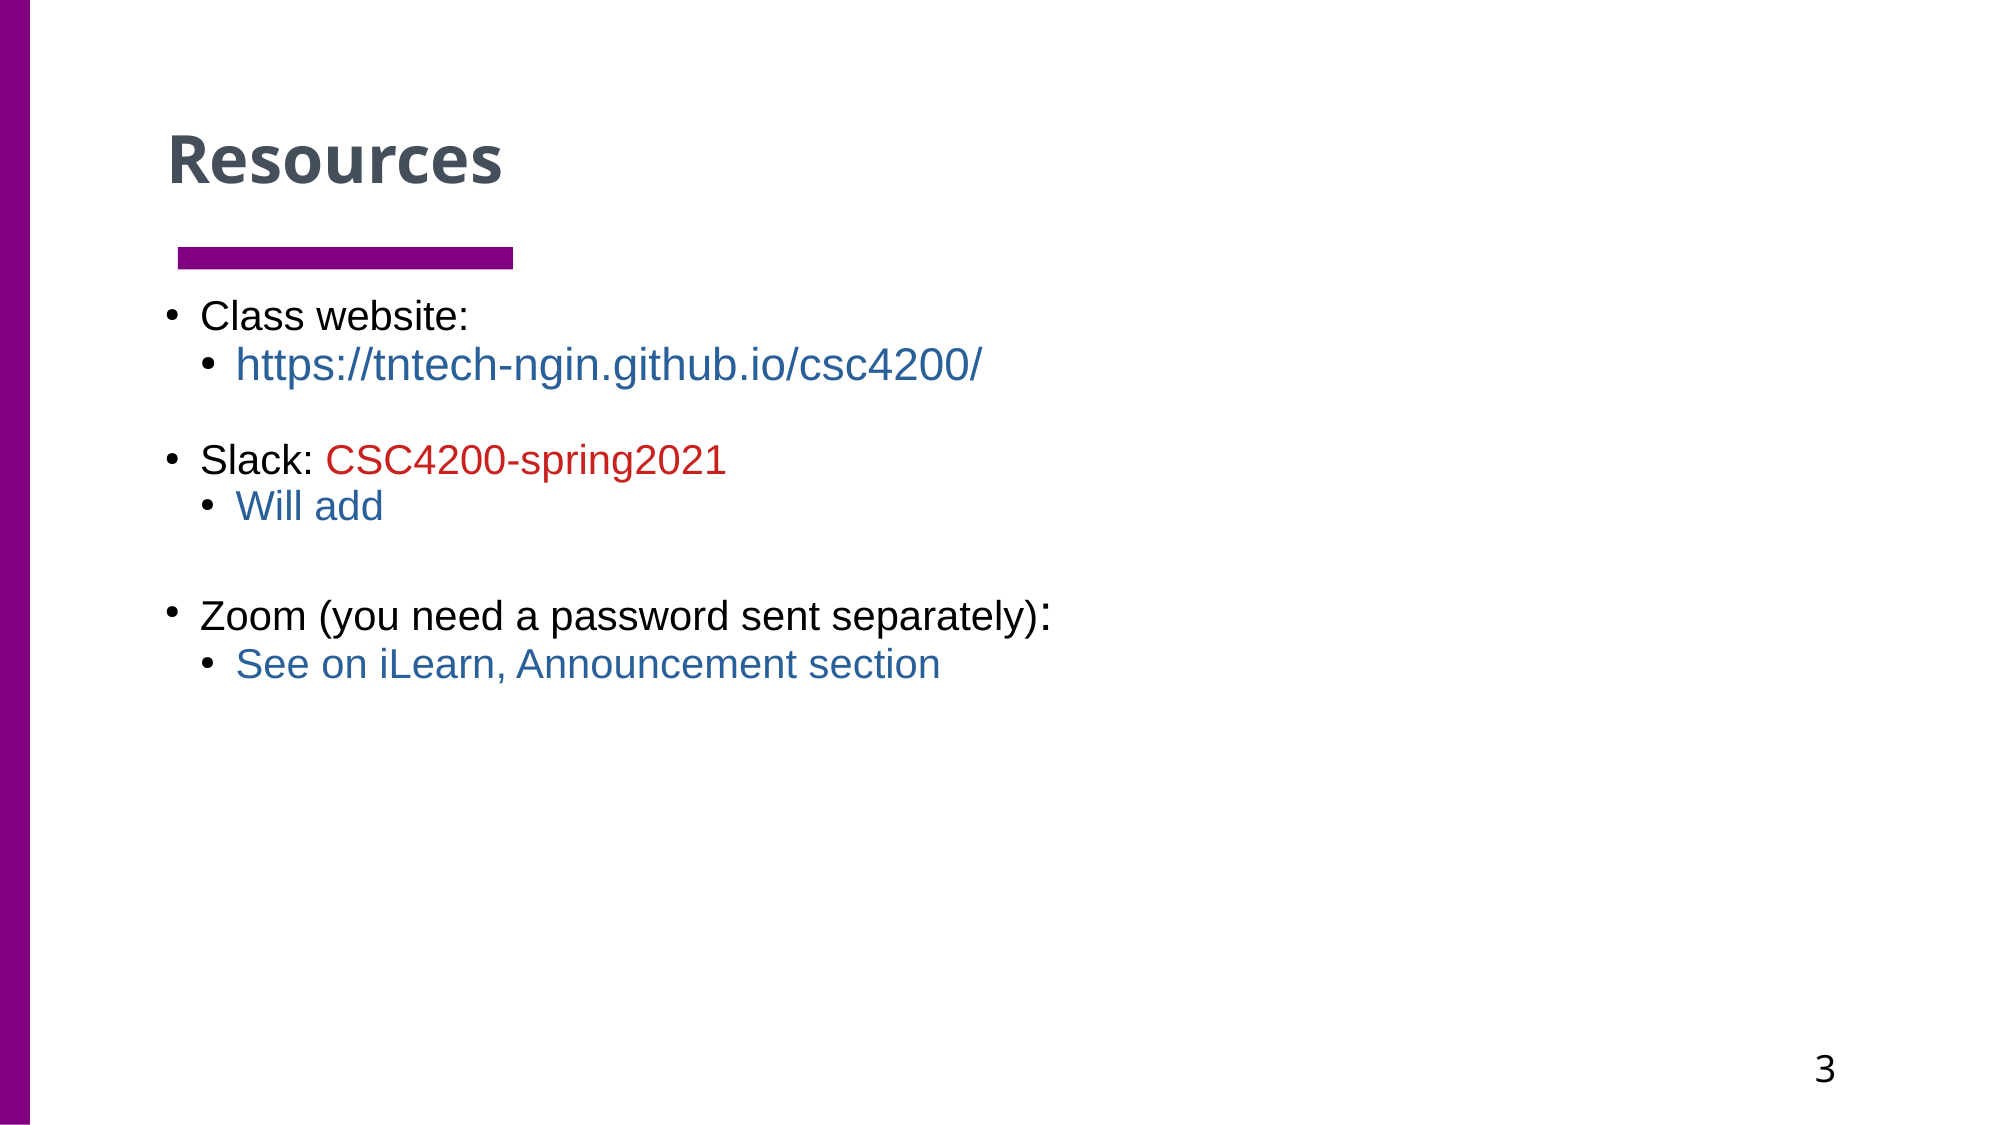

Resources
Class website:
https://tntech-ngin.github.io/csc4200/
Slack: CSC4200-spring2021
Will add
Zoom (you need a password sent separately):
See on iLearn, Announcement section